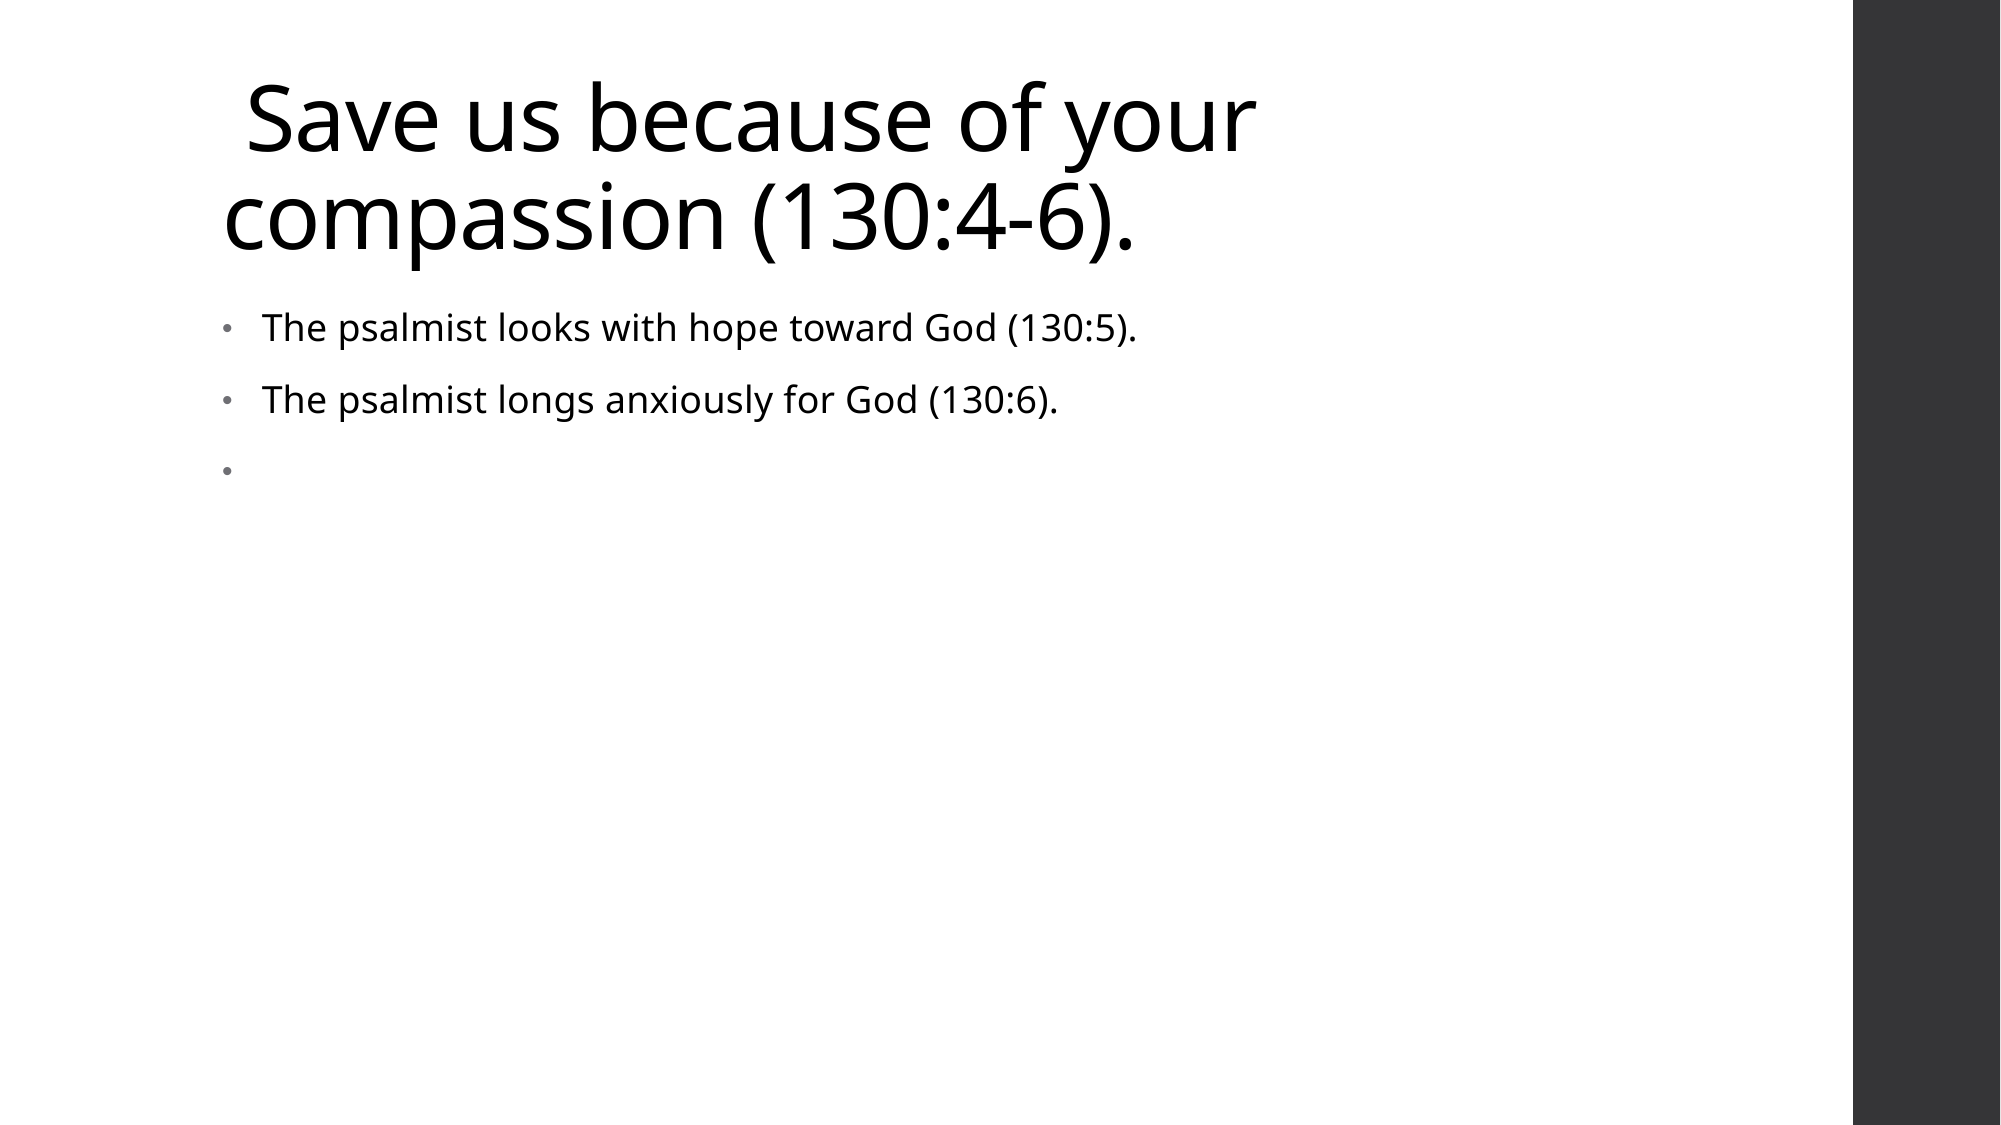

# Save us because of your compassion (130:4-6).
 The psalmist looks with hope toward God (130:5).
 The psalmist longs anxiously for God (130:6).